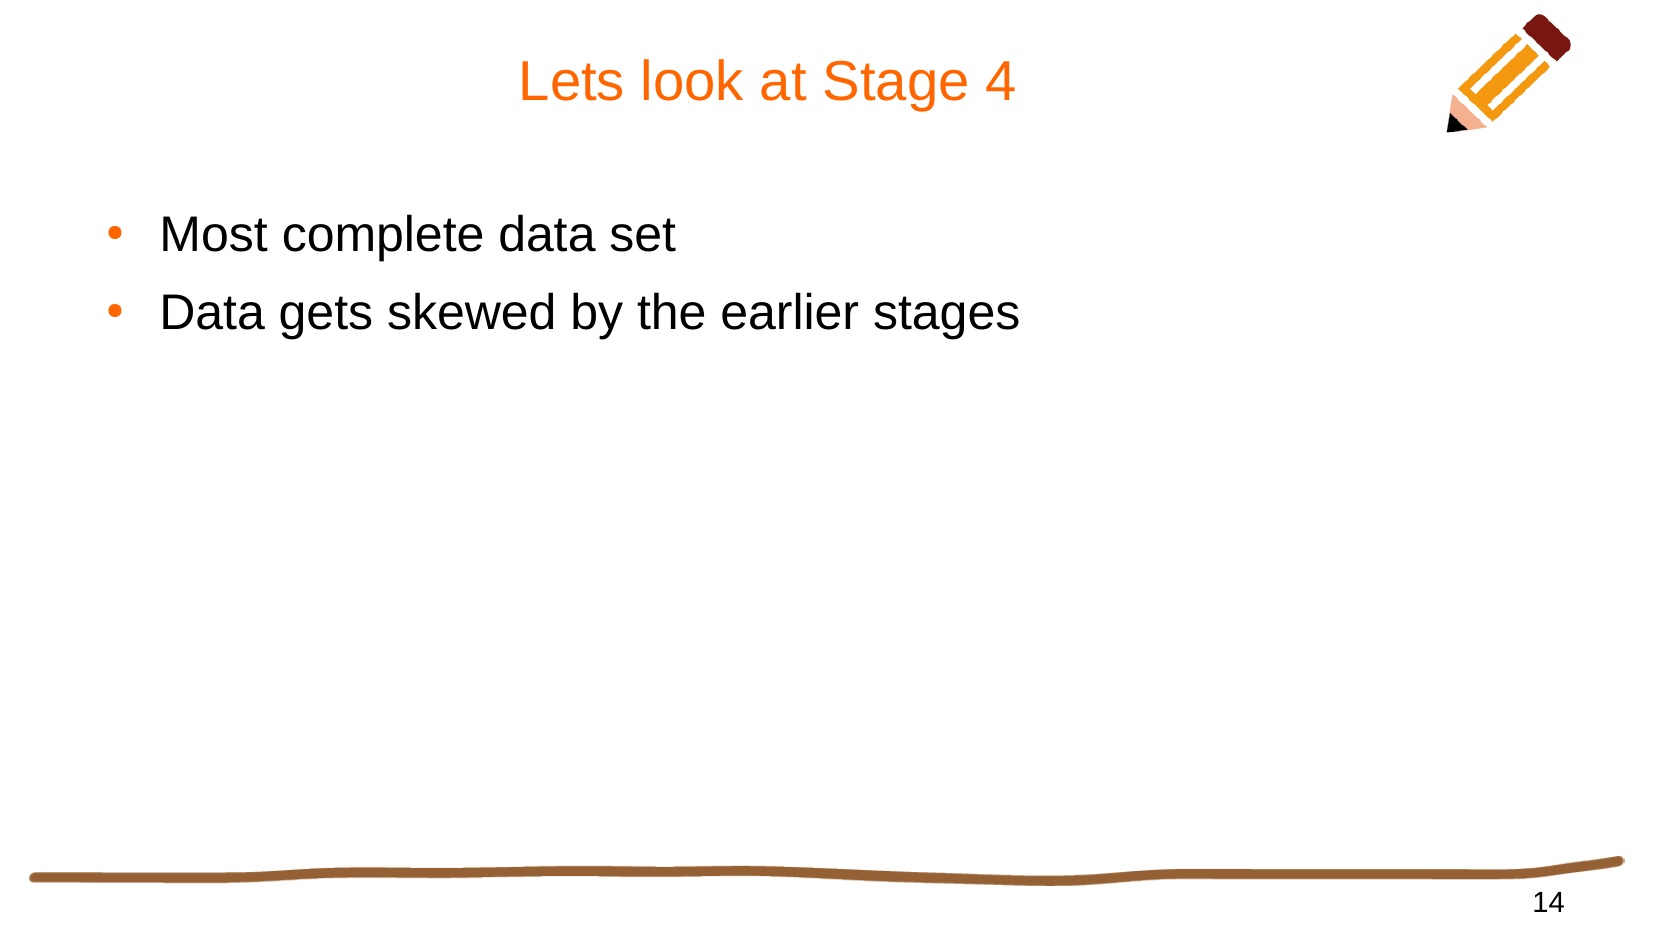

# Lets look at Stage 4
Most complete data set
Data gets skewed by the earlier stages
14